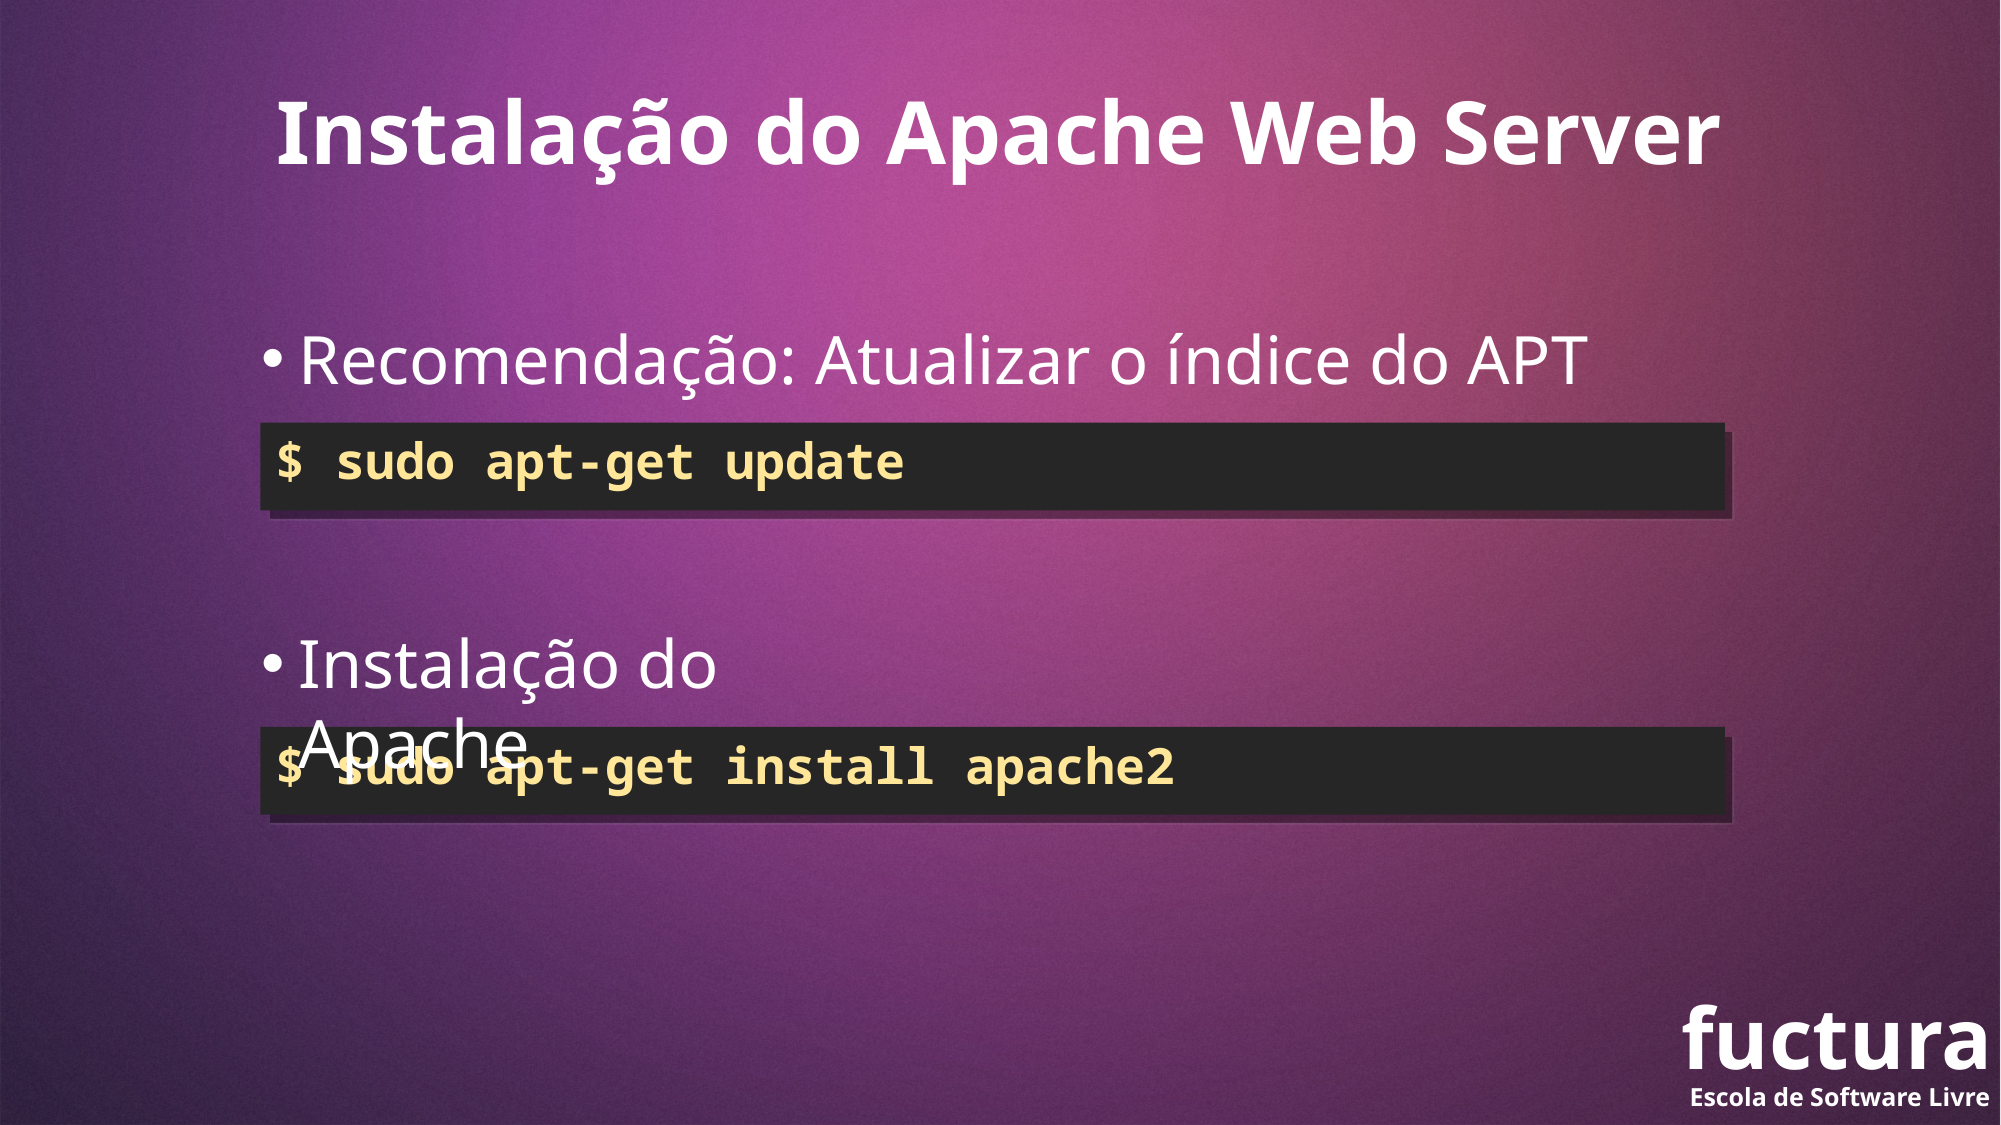

Instalação do Apache Web Server
Recomendação: Atualizar o índice do APT
$ sudo apt-get update
Instalação do Apache
$ sudo apt-get install apache2
fuctura
Escola de Software Livre